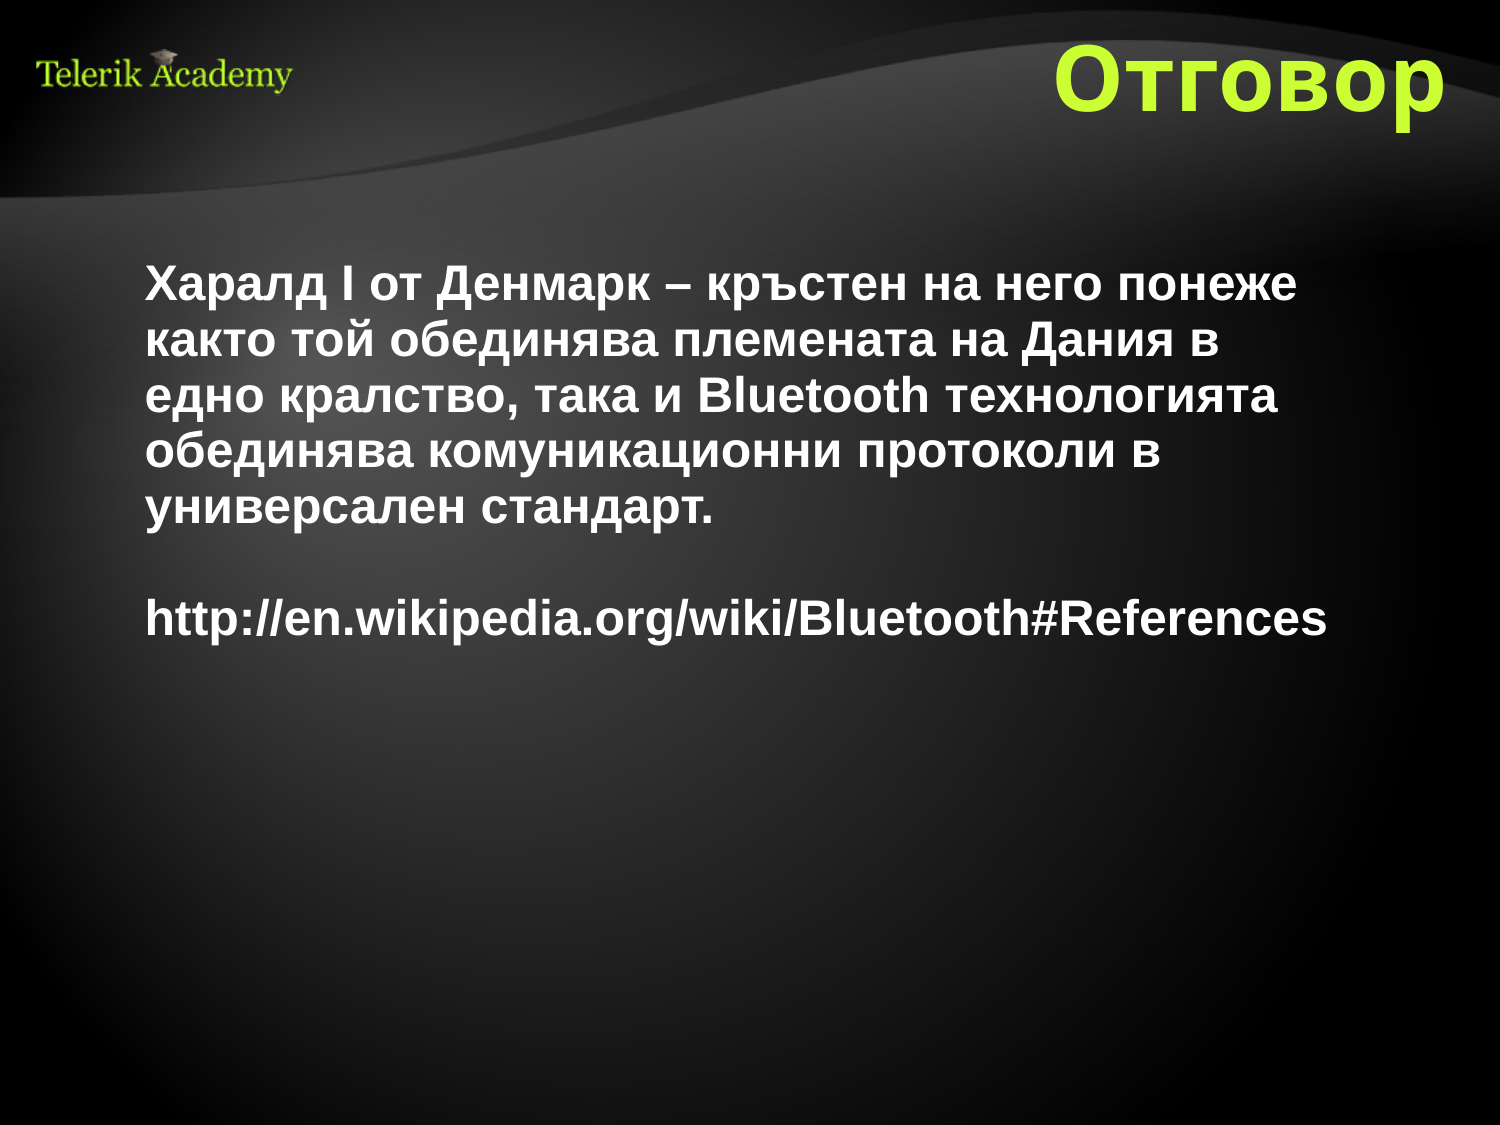

#
Отговор
Харалд I от Денмарк – кръстен на него понеже както той обединява племената на Дания в едно кралство, така и Bluetooth технологията обединява комуникационни протоколи в универсален стандарт.
http://en.wikipedia.org/wiki/Bluetooth#References